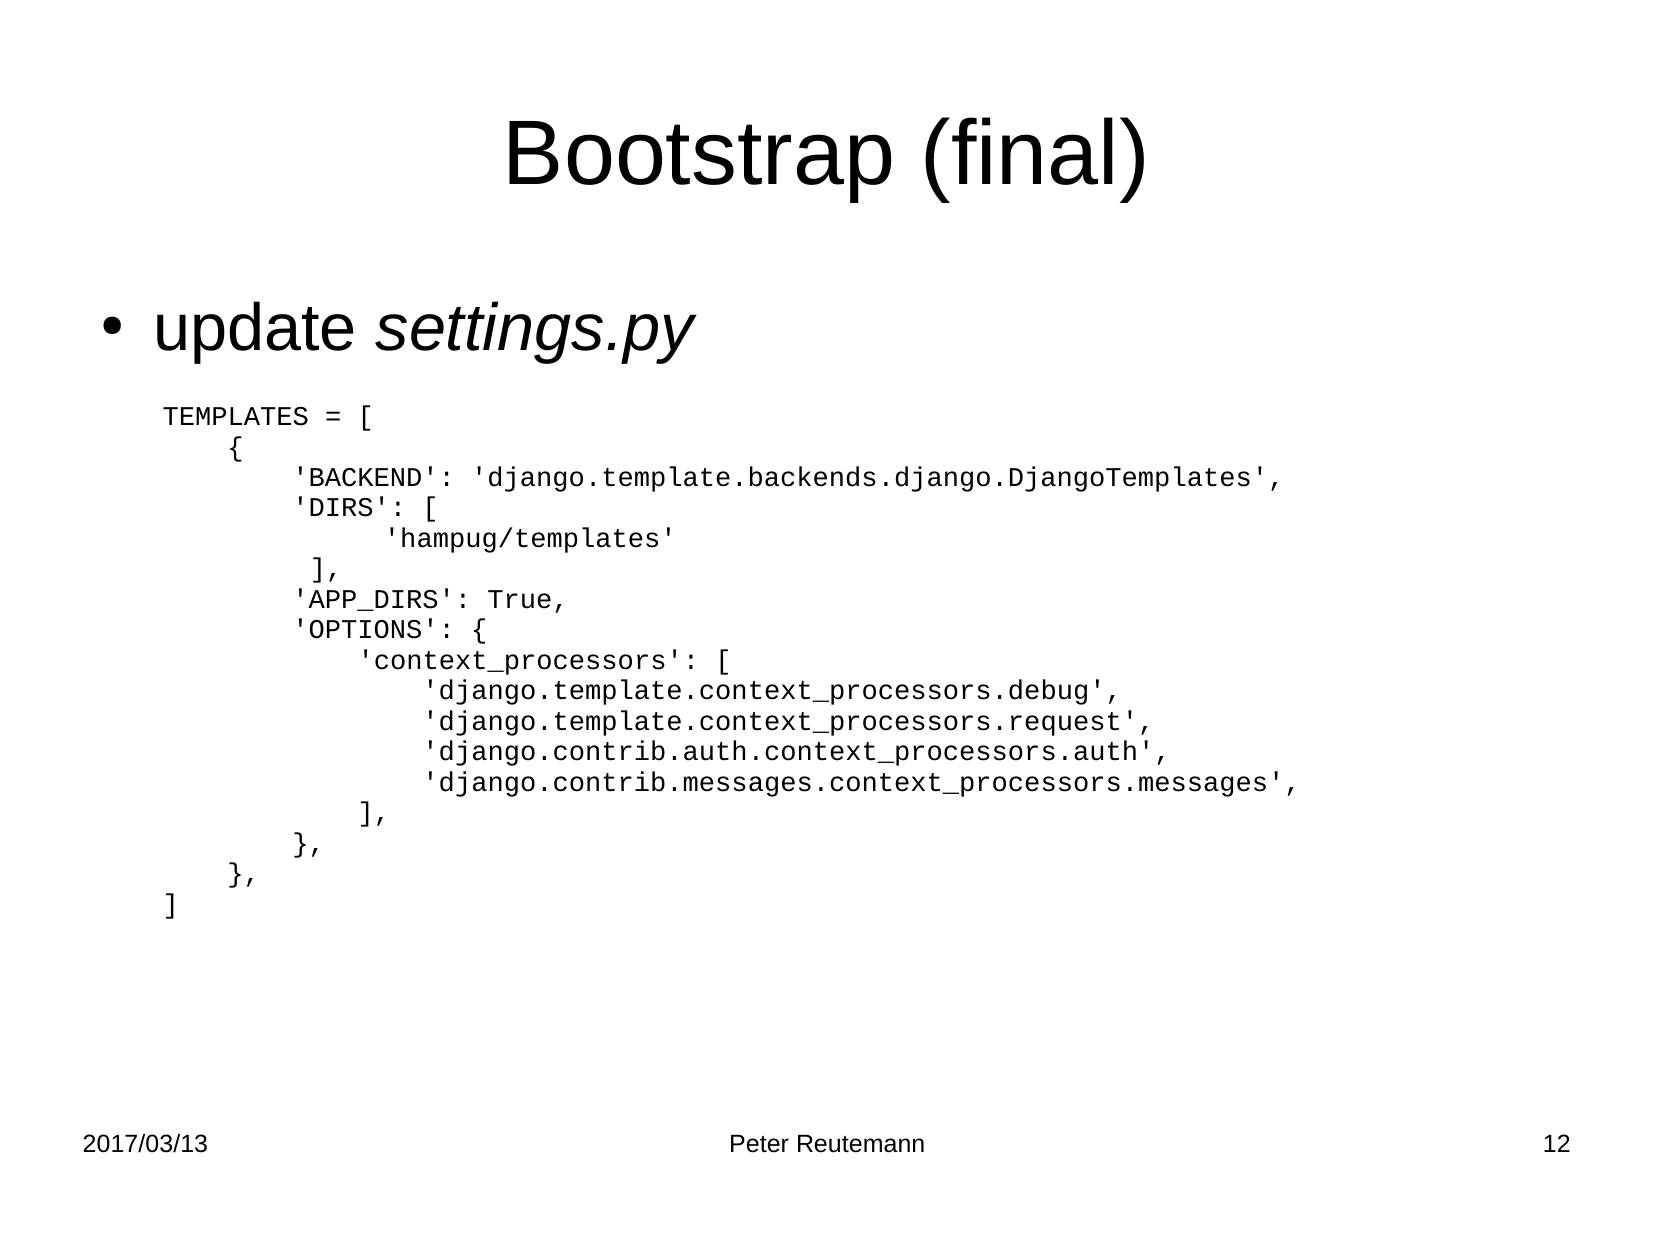

# Bootstrap (final)
update settings.py
TEMPLATES = [
 {
 'BACKEND': 'django.template.backends.django.DjangoTemplates',
 'DIRS': [
			'hampug/templates'
		],
 'APP_DIRS': True,
 'OPTIONS': {
 'context_processors': [
 'django.template.context_processors.debug',
 'django.template.context_processors.request',
 'django.contrib.auth.context_processors.auth',
 'django.contrib.messages.context_processors.messages',
 ],
 },
 },
]
2017/03/13
Peter Reutemann
12